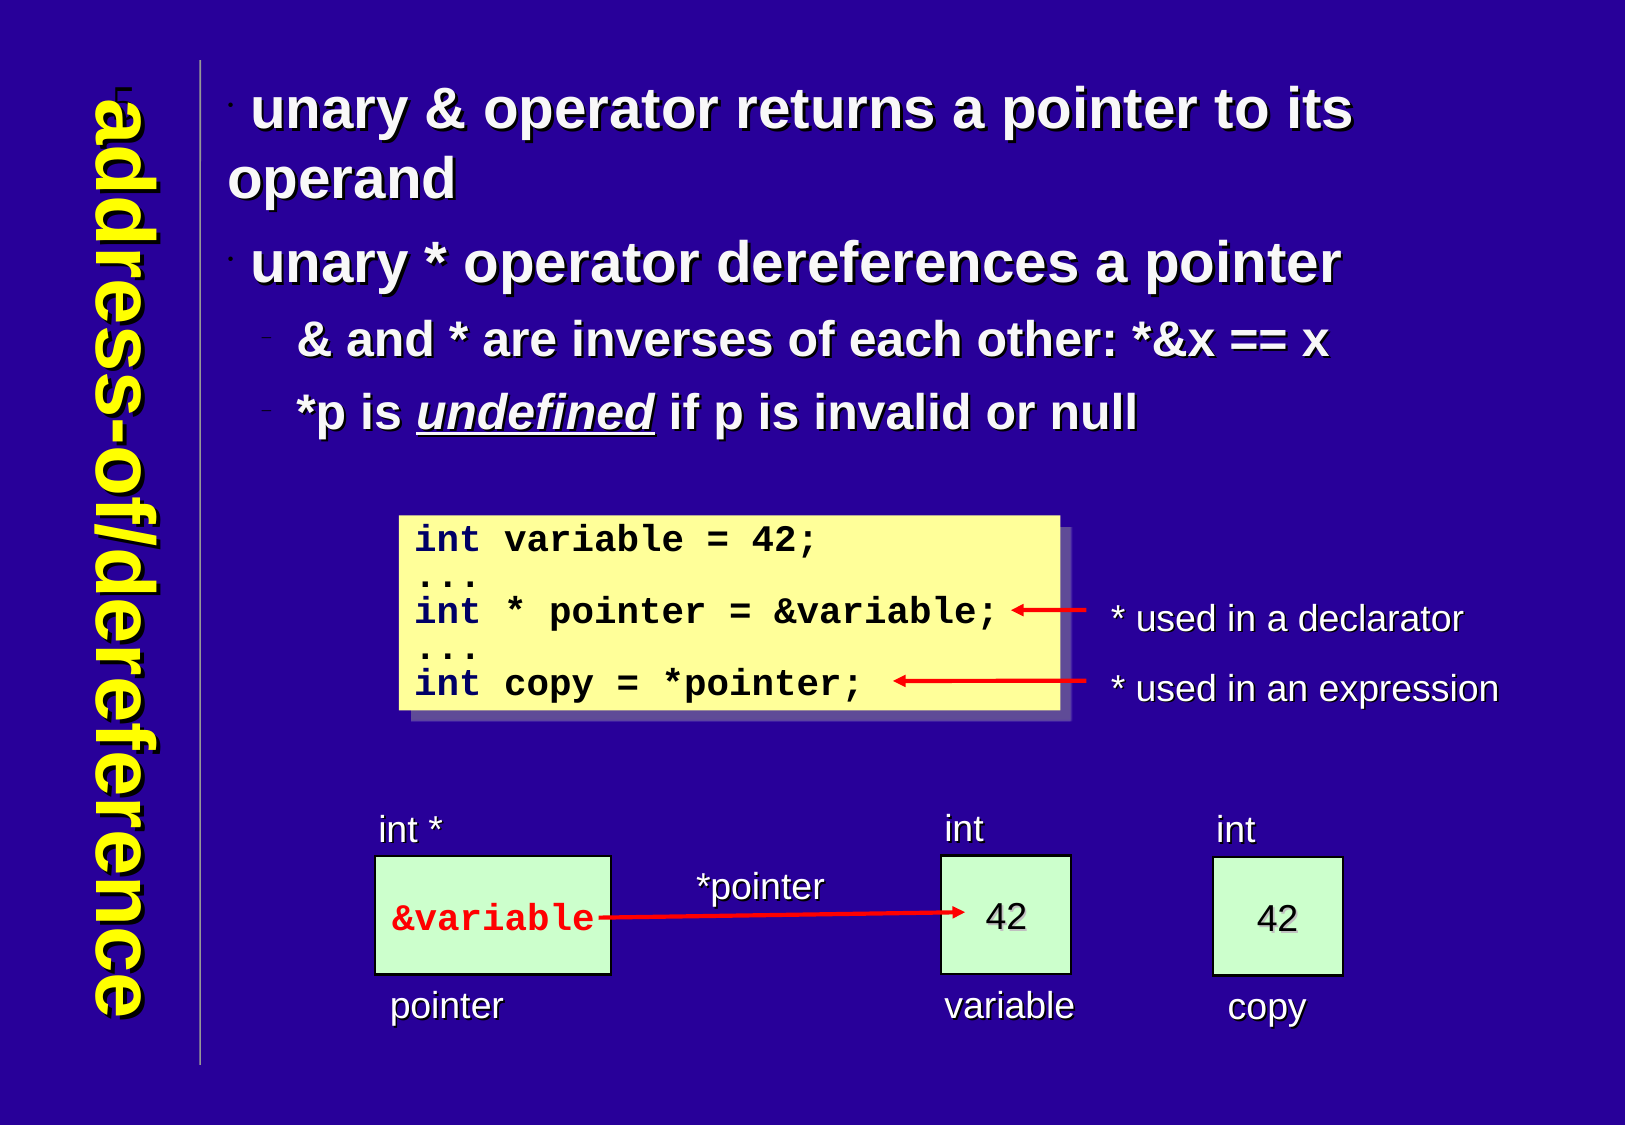

# address-of/dereference
5
 unary & operator returns a pointer to its operand
 unary * operator dereferences a pointer
& and * are inverses of each other: *&x == x
*p is undefined if p is invalid or null
int variable = 42;
...
int * pointer = &variable;
...
int copy = *pointer;
* used in a declarator
* used in an expression
int
int *
int
*pointer
42
&variable
42
pointer
variable
copy